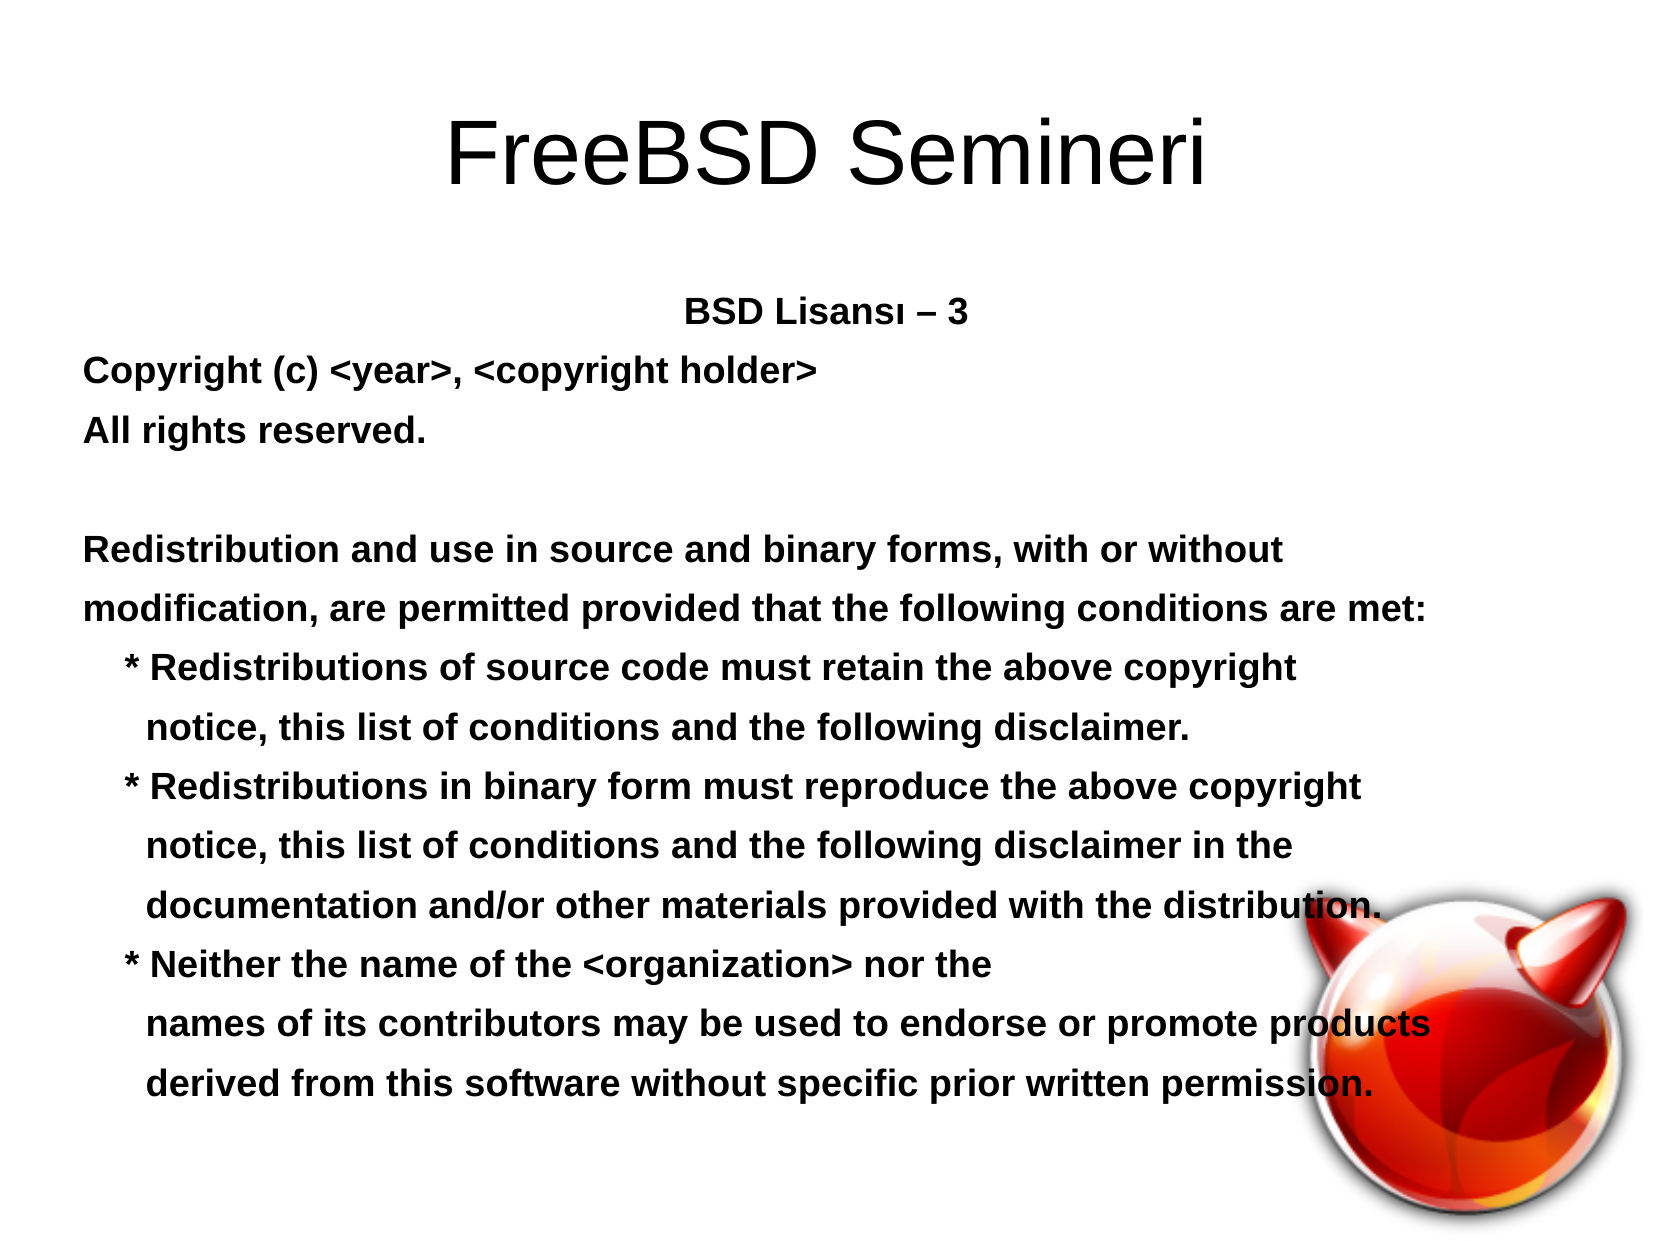

# FreeBSD Semineri
BSD Lisansı – 3
Copyright (c) <year>, <copyright holder>
All rights reserved.
Redistribution and use in source and binary forms, with or without
modification, are permitted provided that the following conditions are met:
 * Redistributions of source code must retain the above copyright
 notice, this list of conditions and the following disclaimer.
 * Redistributions in binary form must reproduce the above copyright
 notice, this list of conditions and the following disclaimer in the
 documentation and/or other materials provided with the distribution.
 * Neither the name of the <organization> nor the
 names of its contributors may be used to endorse or promote products
 derived from this software without specific prior written permission.